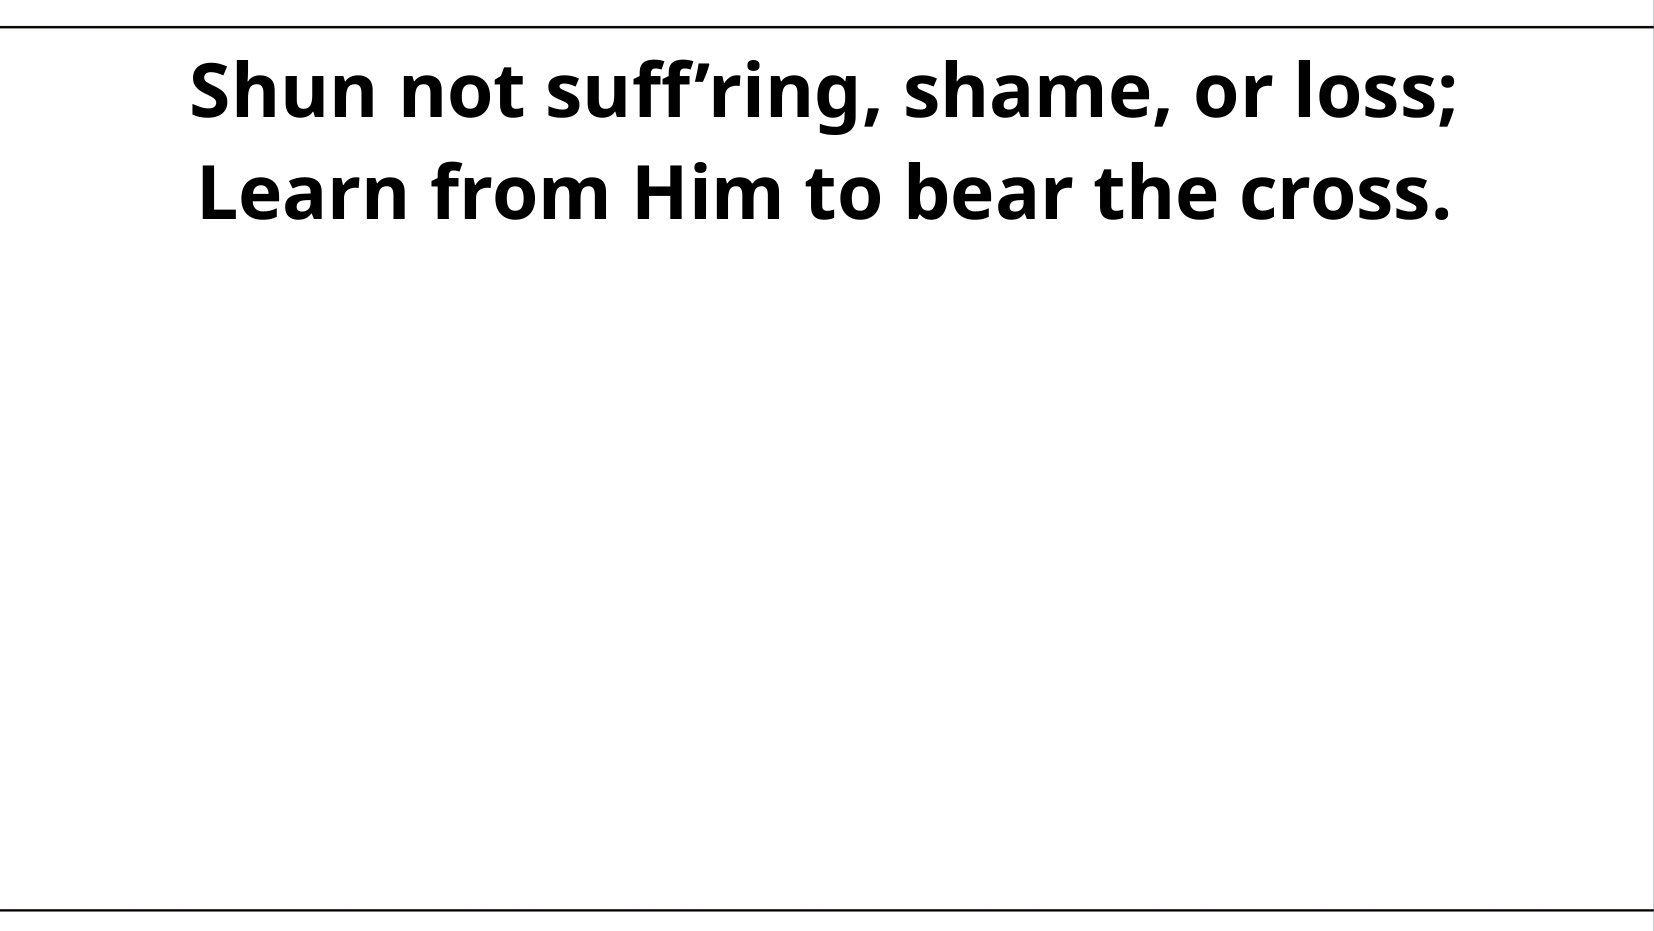

Shun not suff’ring, shame, or loss;
Learn from Him to bear the cross.